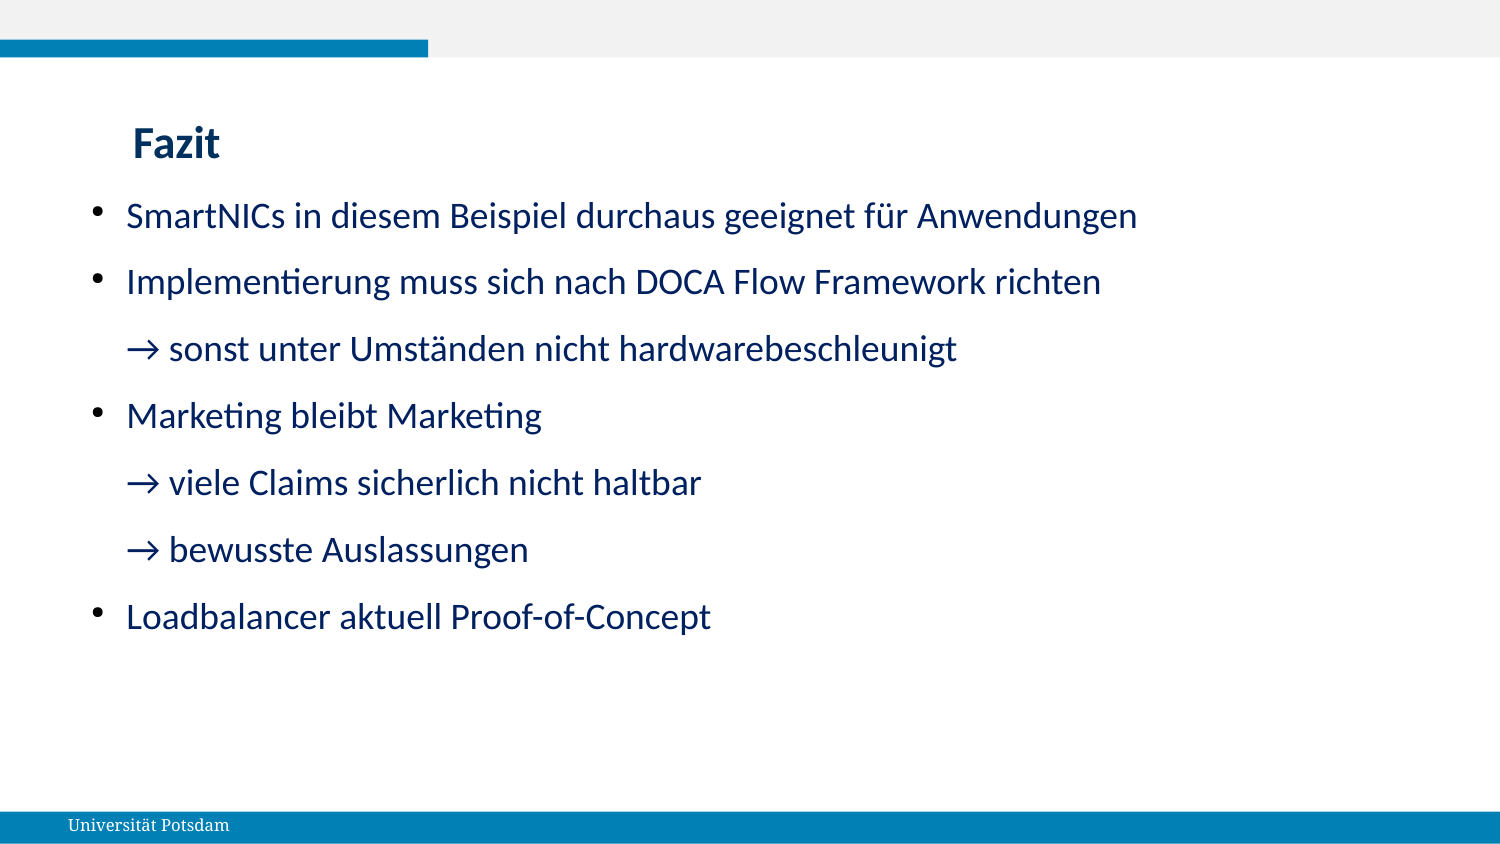

# Fazit
SmartNICs in diesem Beispiel durchaus geeignet für Anwendungen
Implementierung muss sich nach DOCA Flow Framework richten
→ sonst unter Umständen nicht hardwarebeschleunigt
Marketing bleibt Marketing
→ viele Claims sicherlich nicht haltbar
→ bewusste Auslassungen
Loadbalancer aktuell Proof-of-Concept